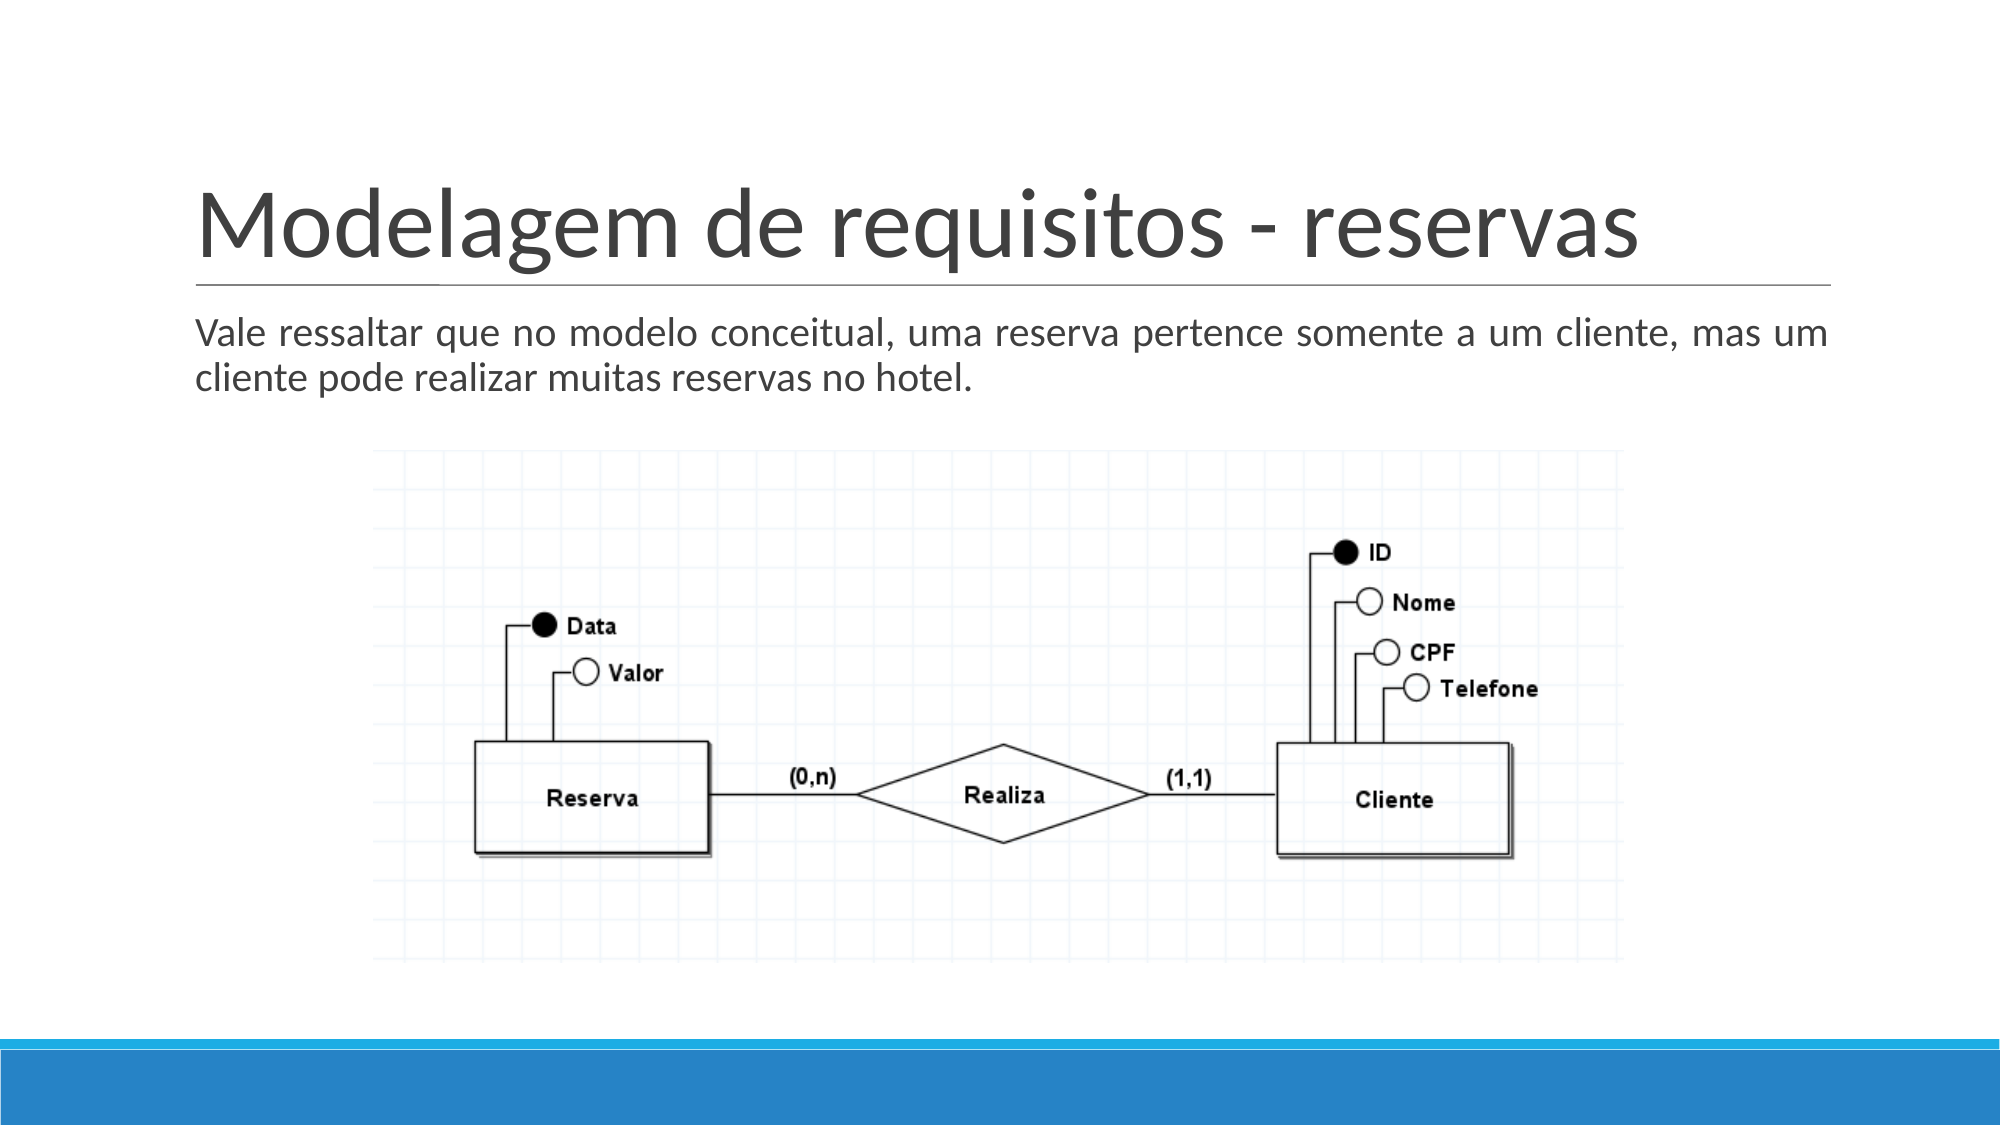

Modelagem de requisitos - reservas
Vale ressaltar que no modelo conceitual, uma reserva pertence somente a um cliente, mas um cliente pode realizar muitas reservas no hotel.